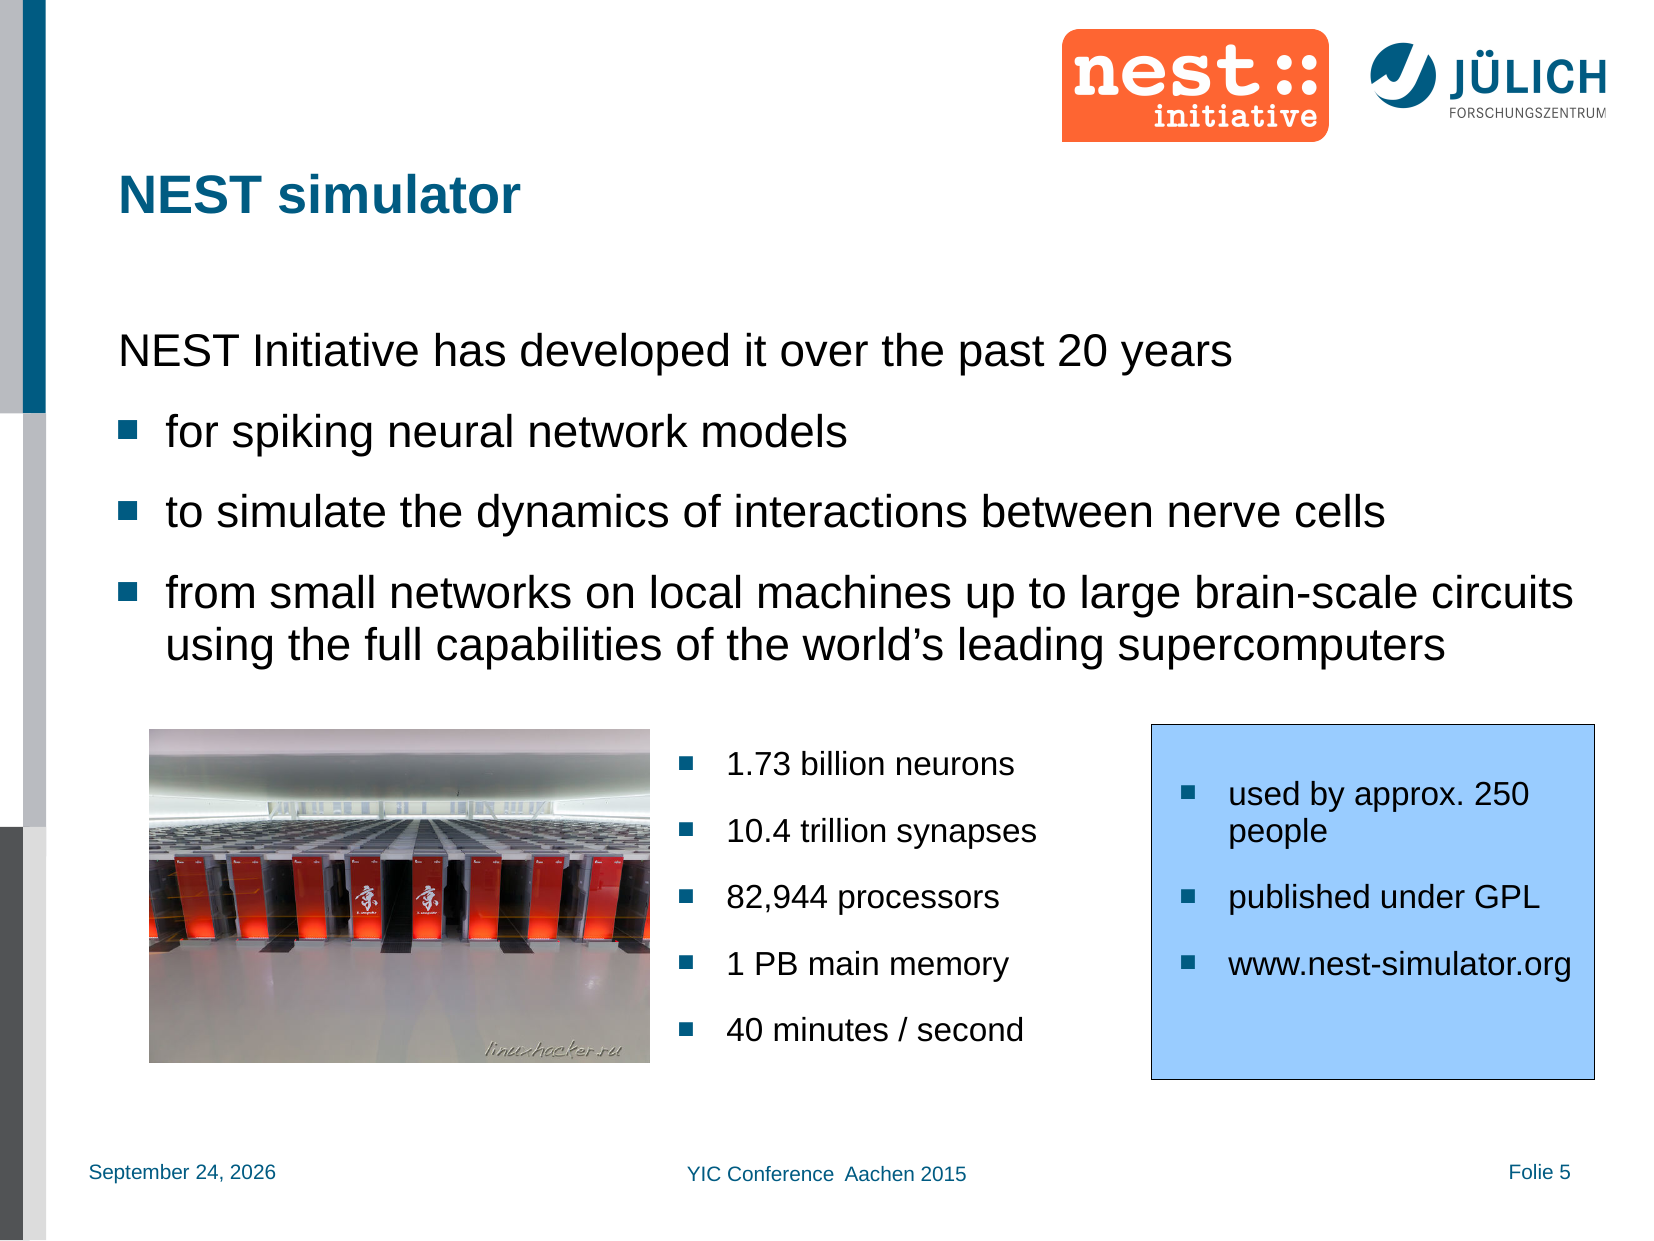

# NEST simulator
NEST Initiative has developed it over the past 20 years
for spiking neural network models
to simulate the dynamics of interactions between nerve cells
from small networks on local machines up to large brain-scale circuits using the full capabilities of the world’s leading supercomputers
1.73 billion neurons
10.4 trillion synapses
82,944 processors
1 PB main memory
40 minutes / second
used by approx. 250 people
published under GPL
www.nest-simulator.org
5
YIC Conference Aachen 2015